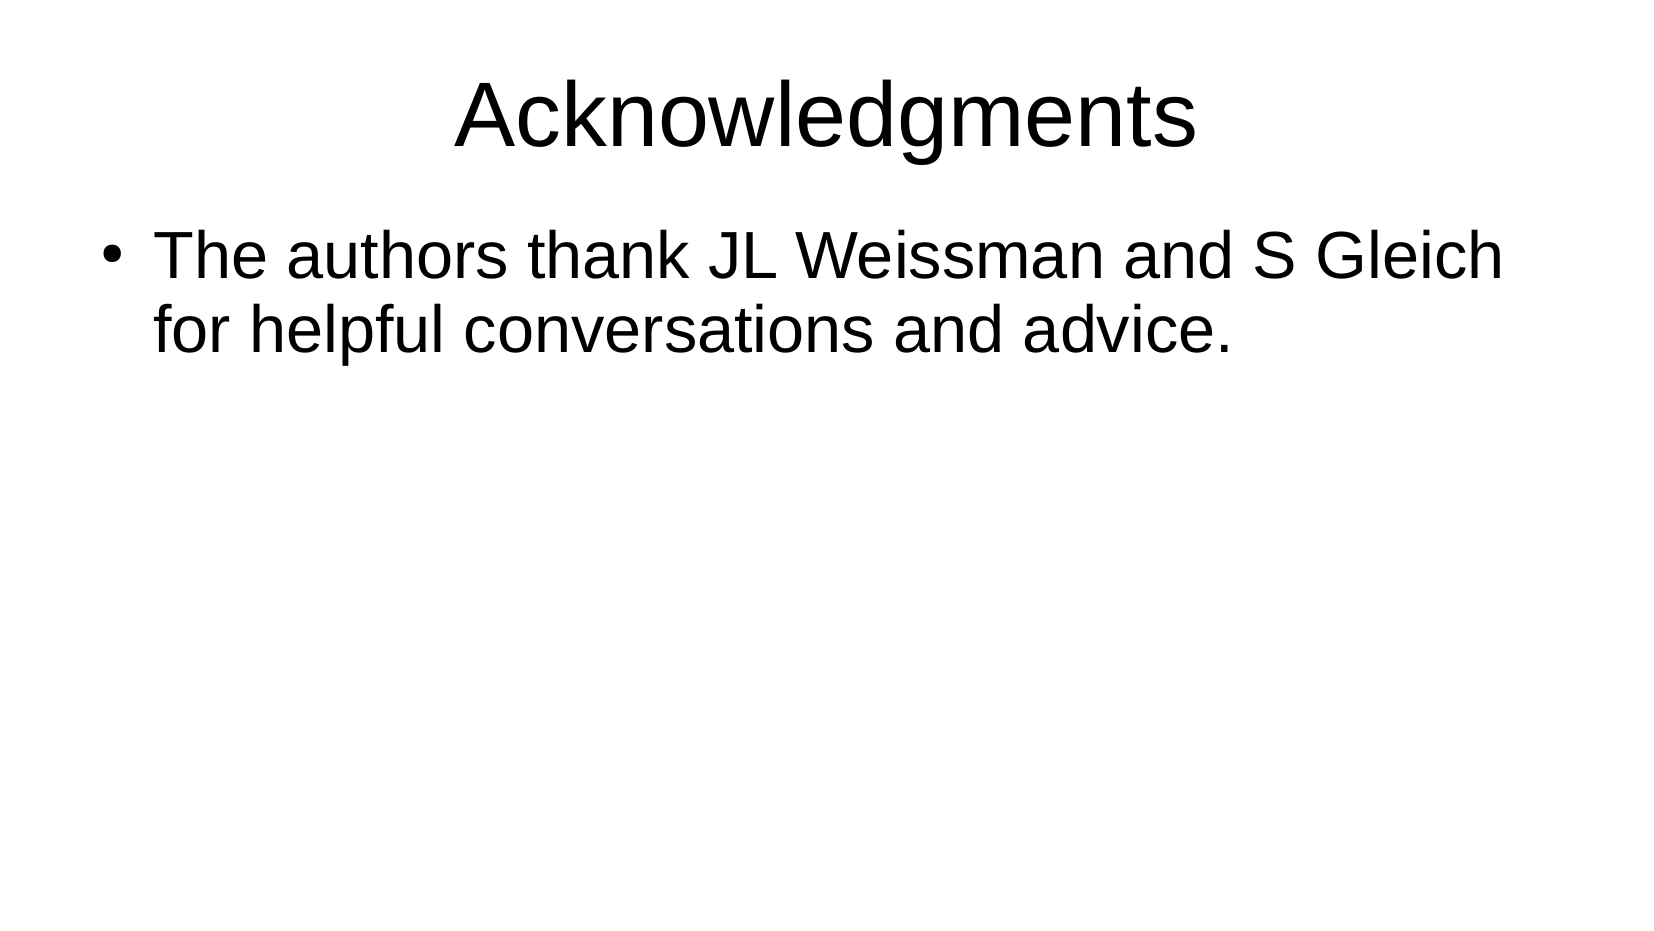

# Acknowledgments
The authors thank JL Weissman and S Gleich for helpful conversations and advice.